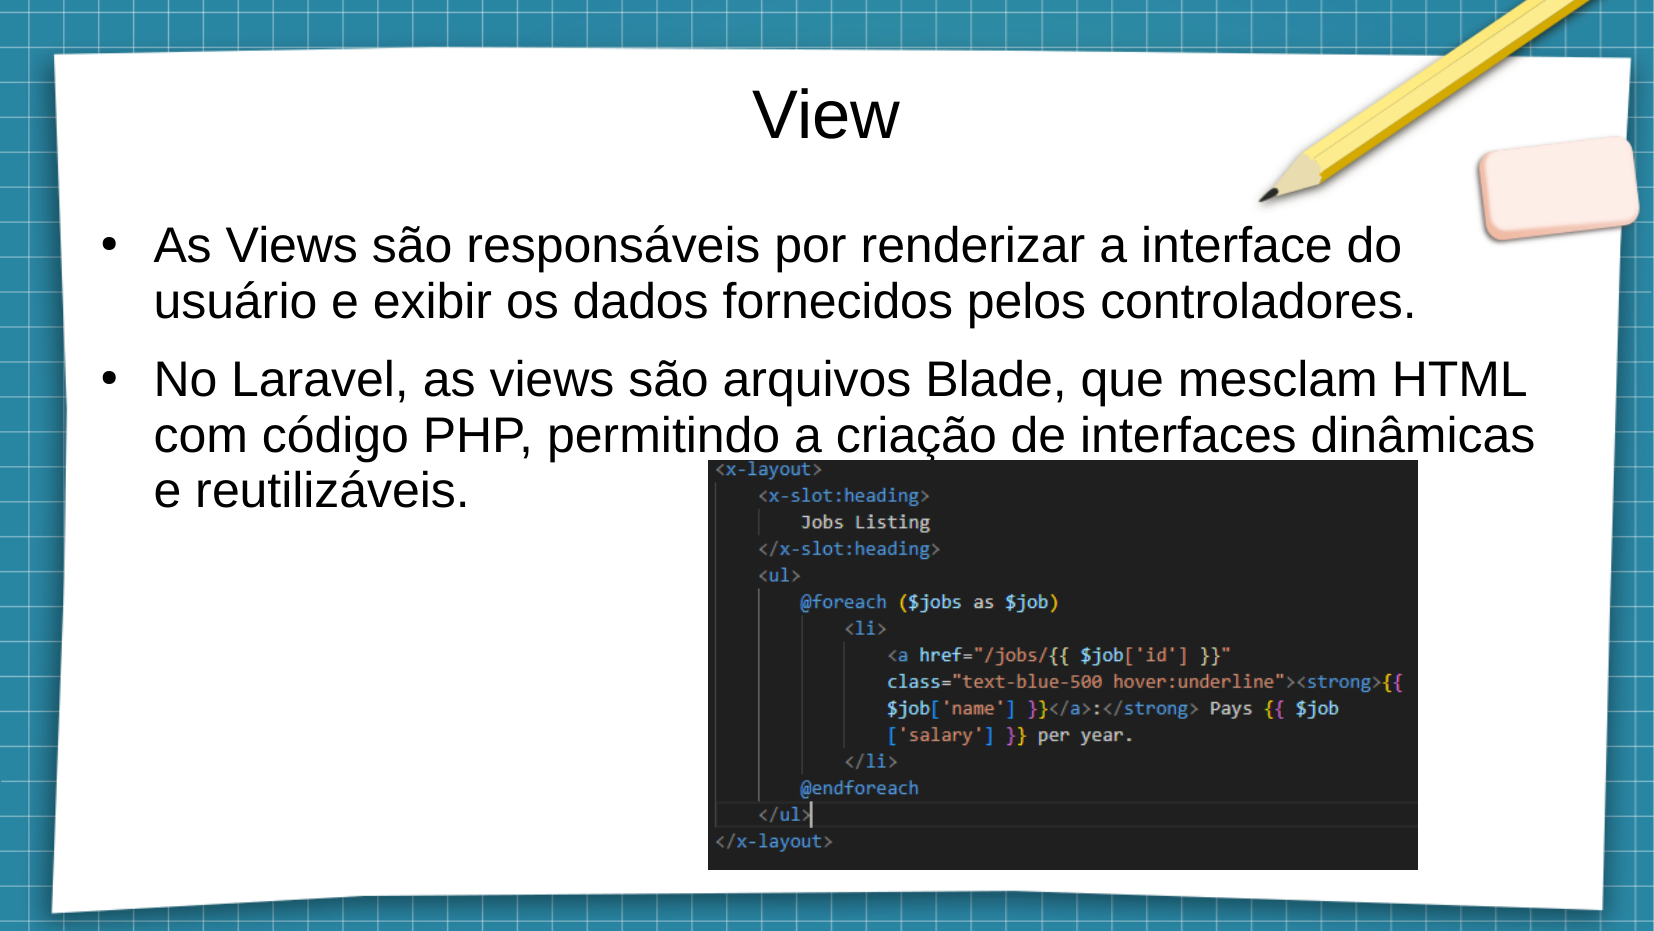

# View
As Views são responsáveis por renderizar a interface do usuário e exibir os dados fornecidos pelos controladores.
No Laravel, as views são arquivos Blade, que mesclam HTML com código PHP, permitindo a criação de interfaces dinâmicas e reutilizáveis.